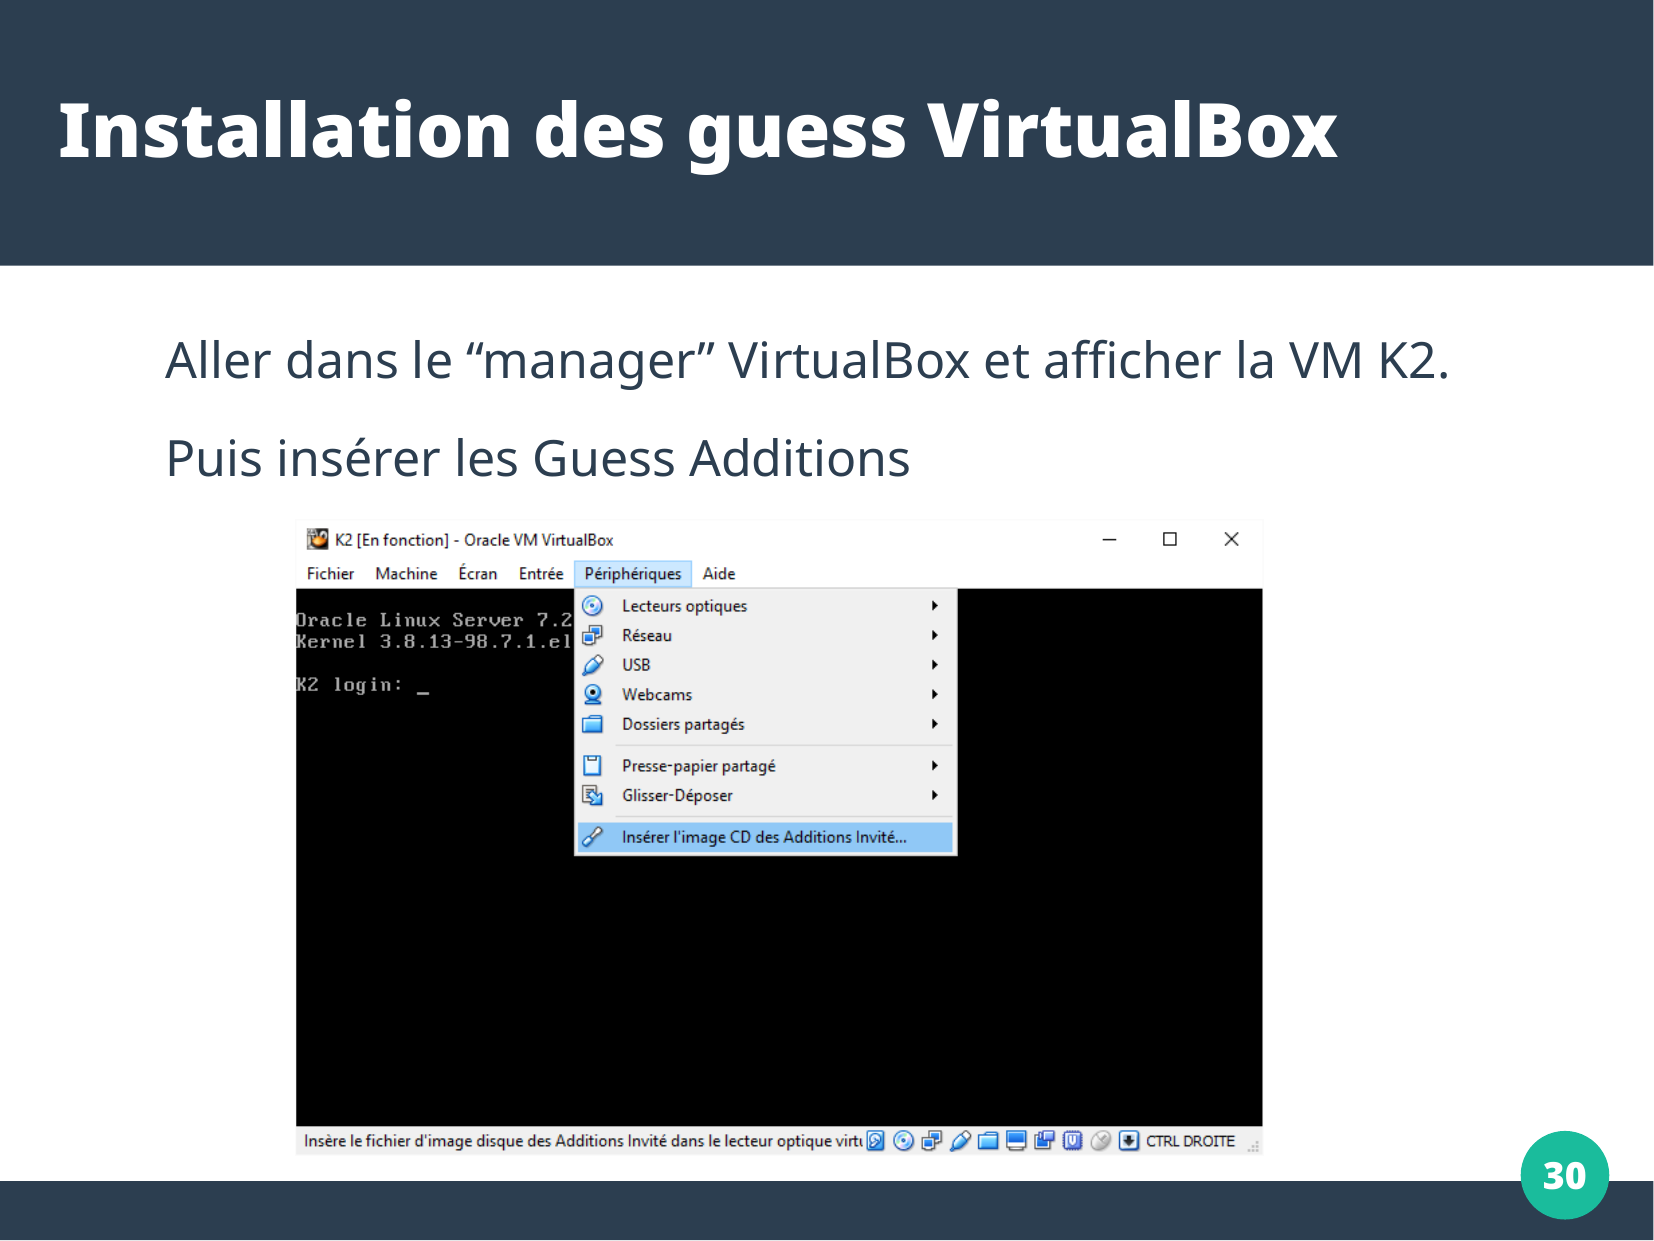

# Installation des guess VirtualBox
Aller dans le “manager” VirtualBox et afficher la VM K2.
Puis insérer les Guess Additions
30